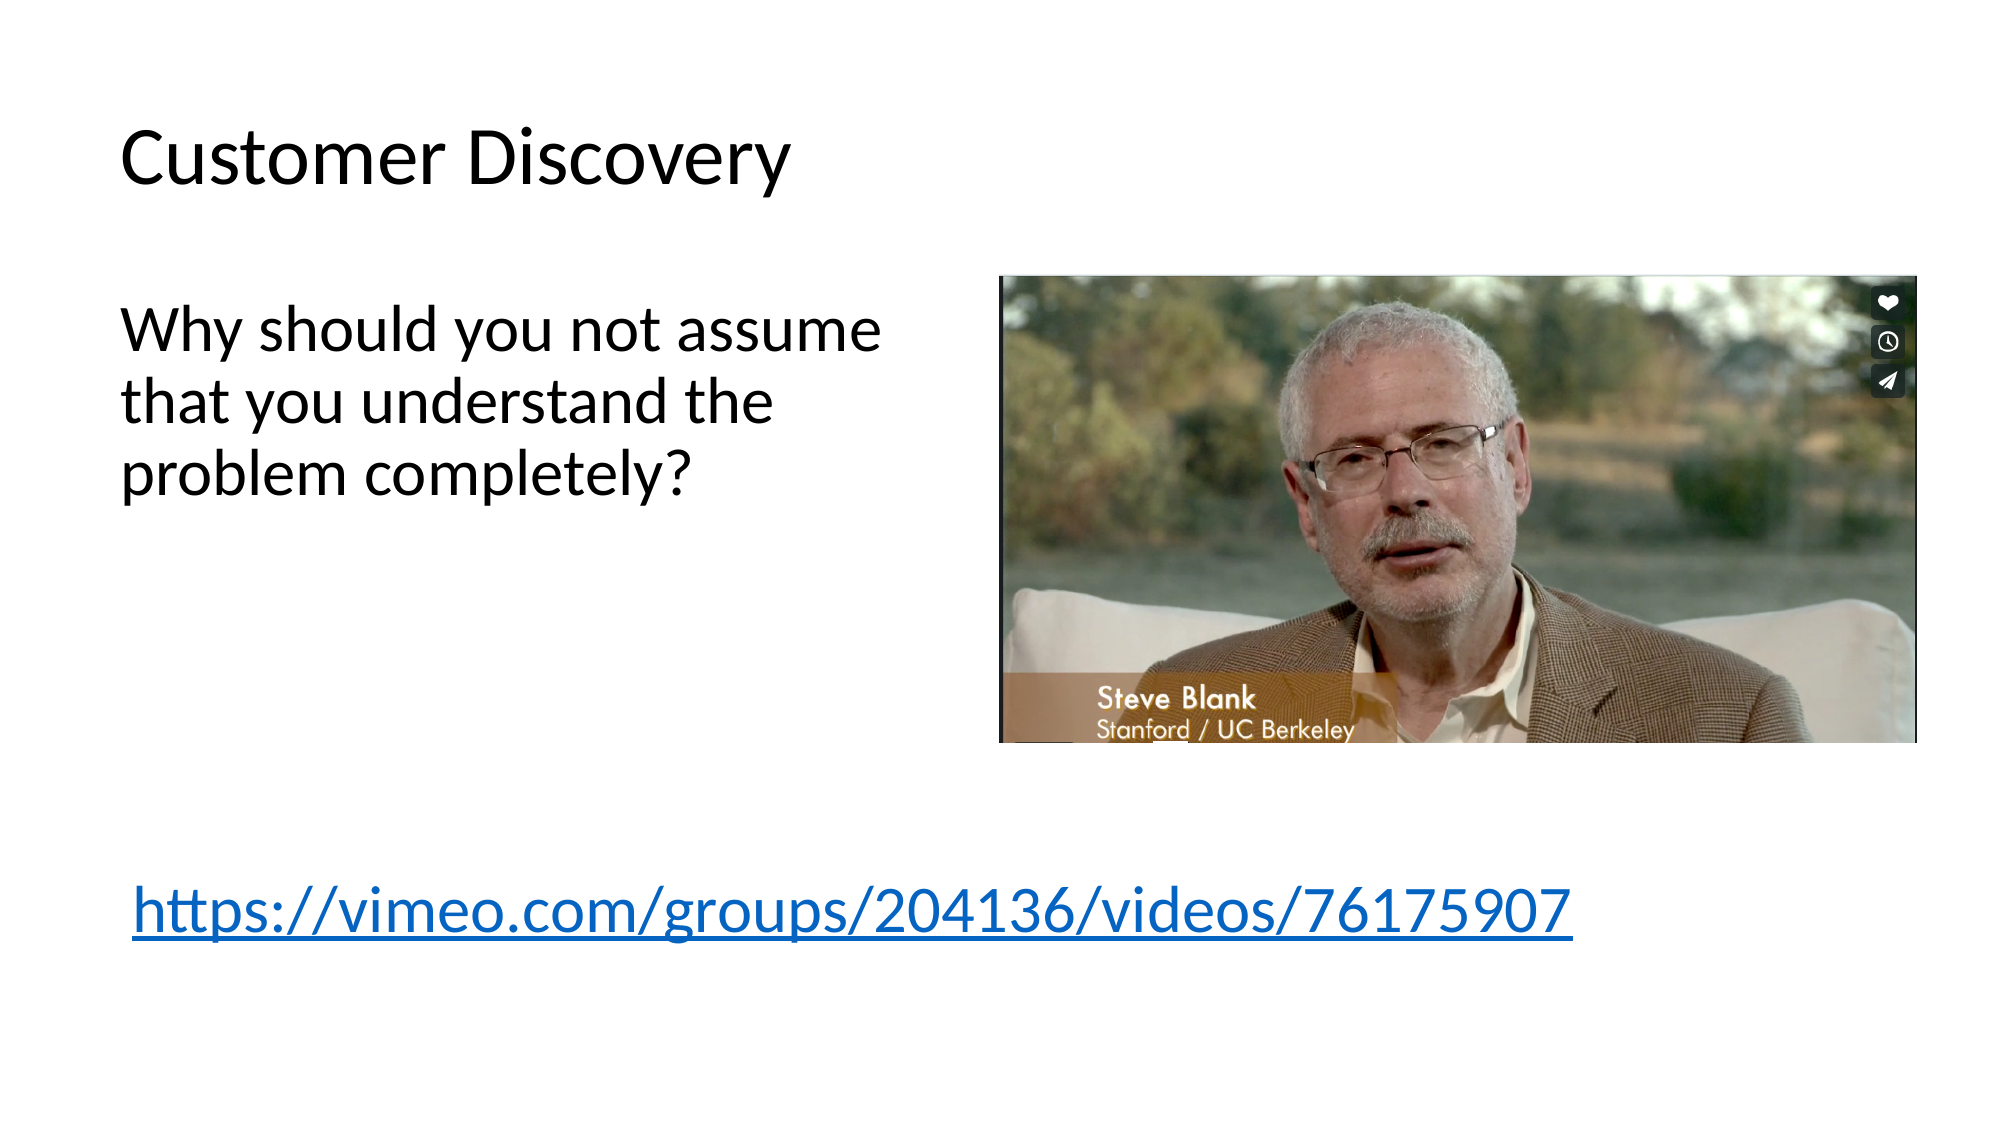

# Customer Discovery
Why should you not assume that you understand the problem completely?
https://vimeo.com/groups/204136/videos/76175907